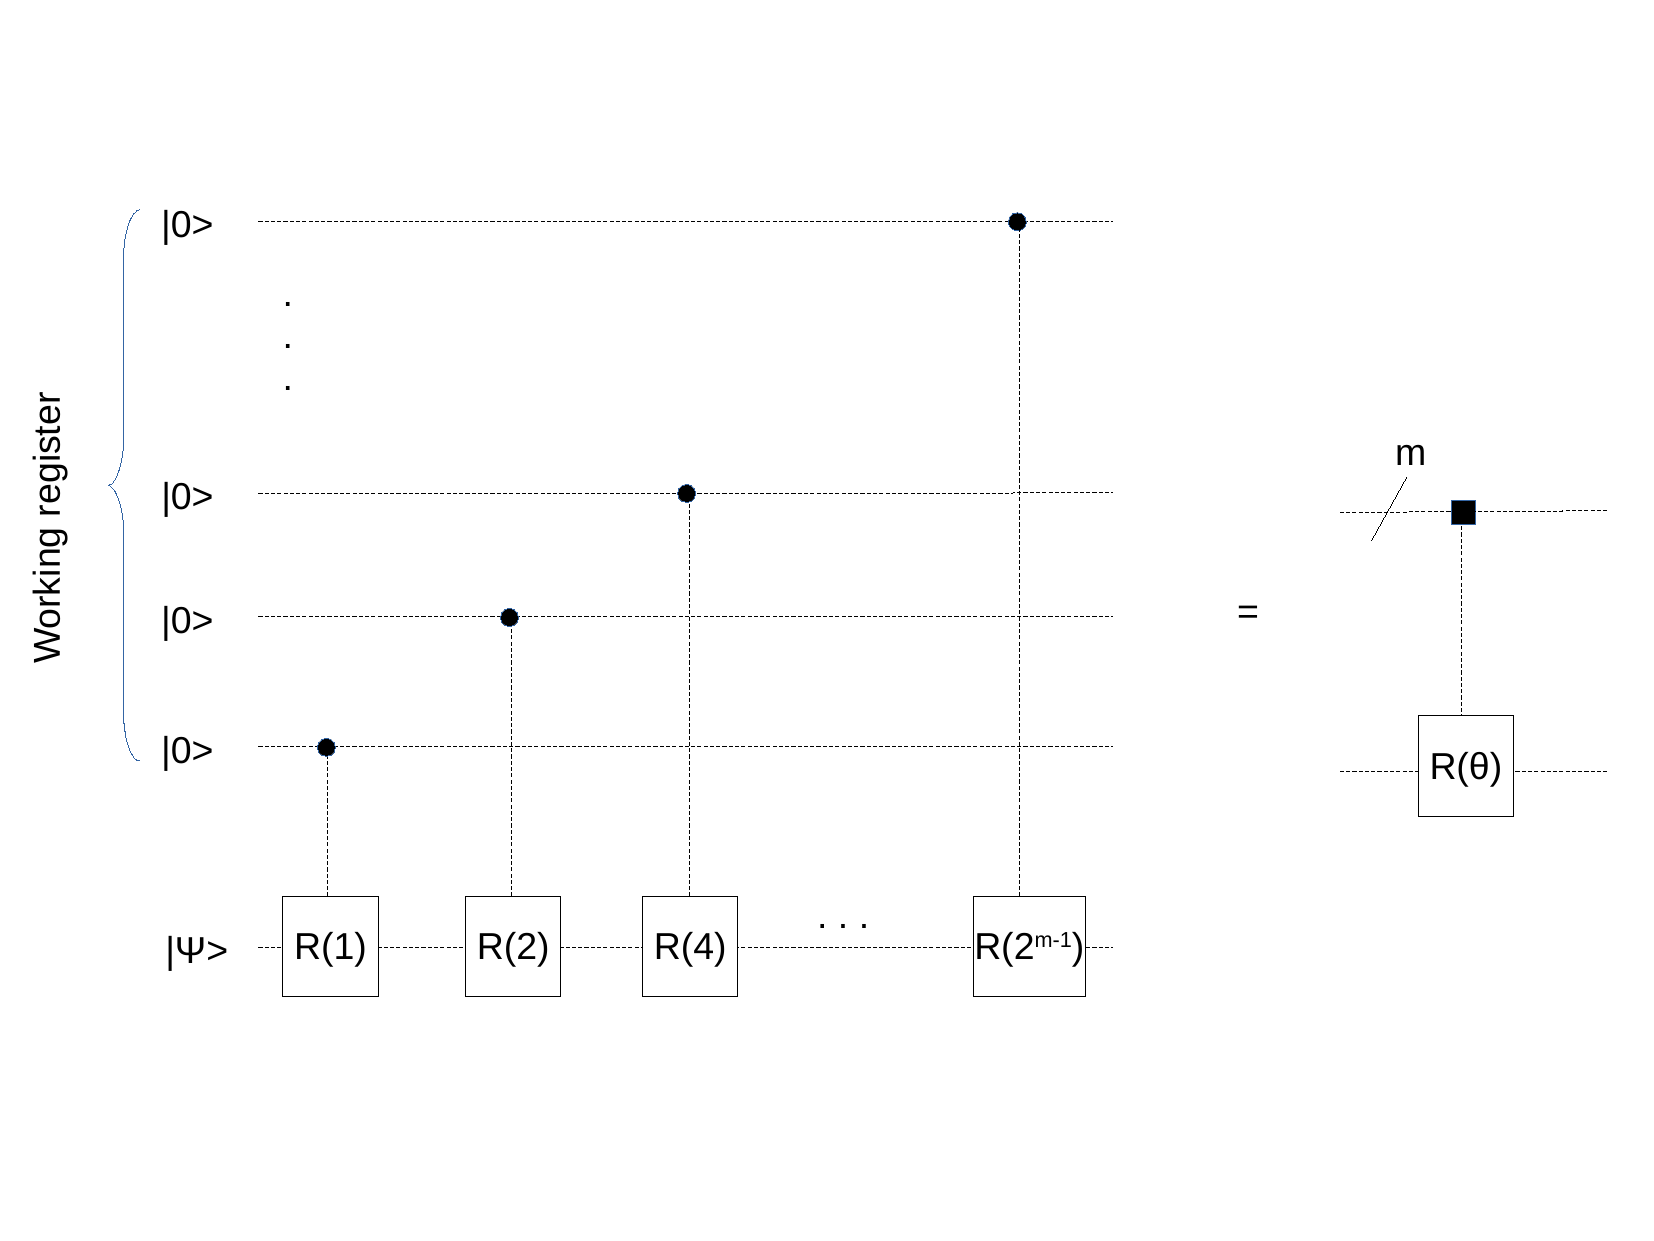

|0>
.
.
.
m
Working register
|0>
=
|0>
R(θ)
|0>
. . .
R(1)
R(2)
R(4)
R(2m-1)
|Ψ>